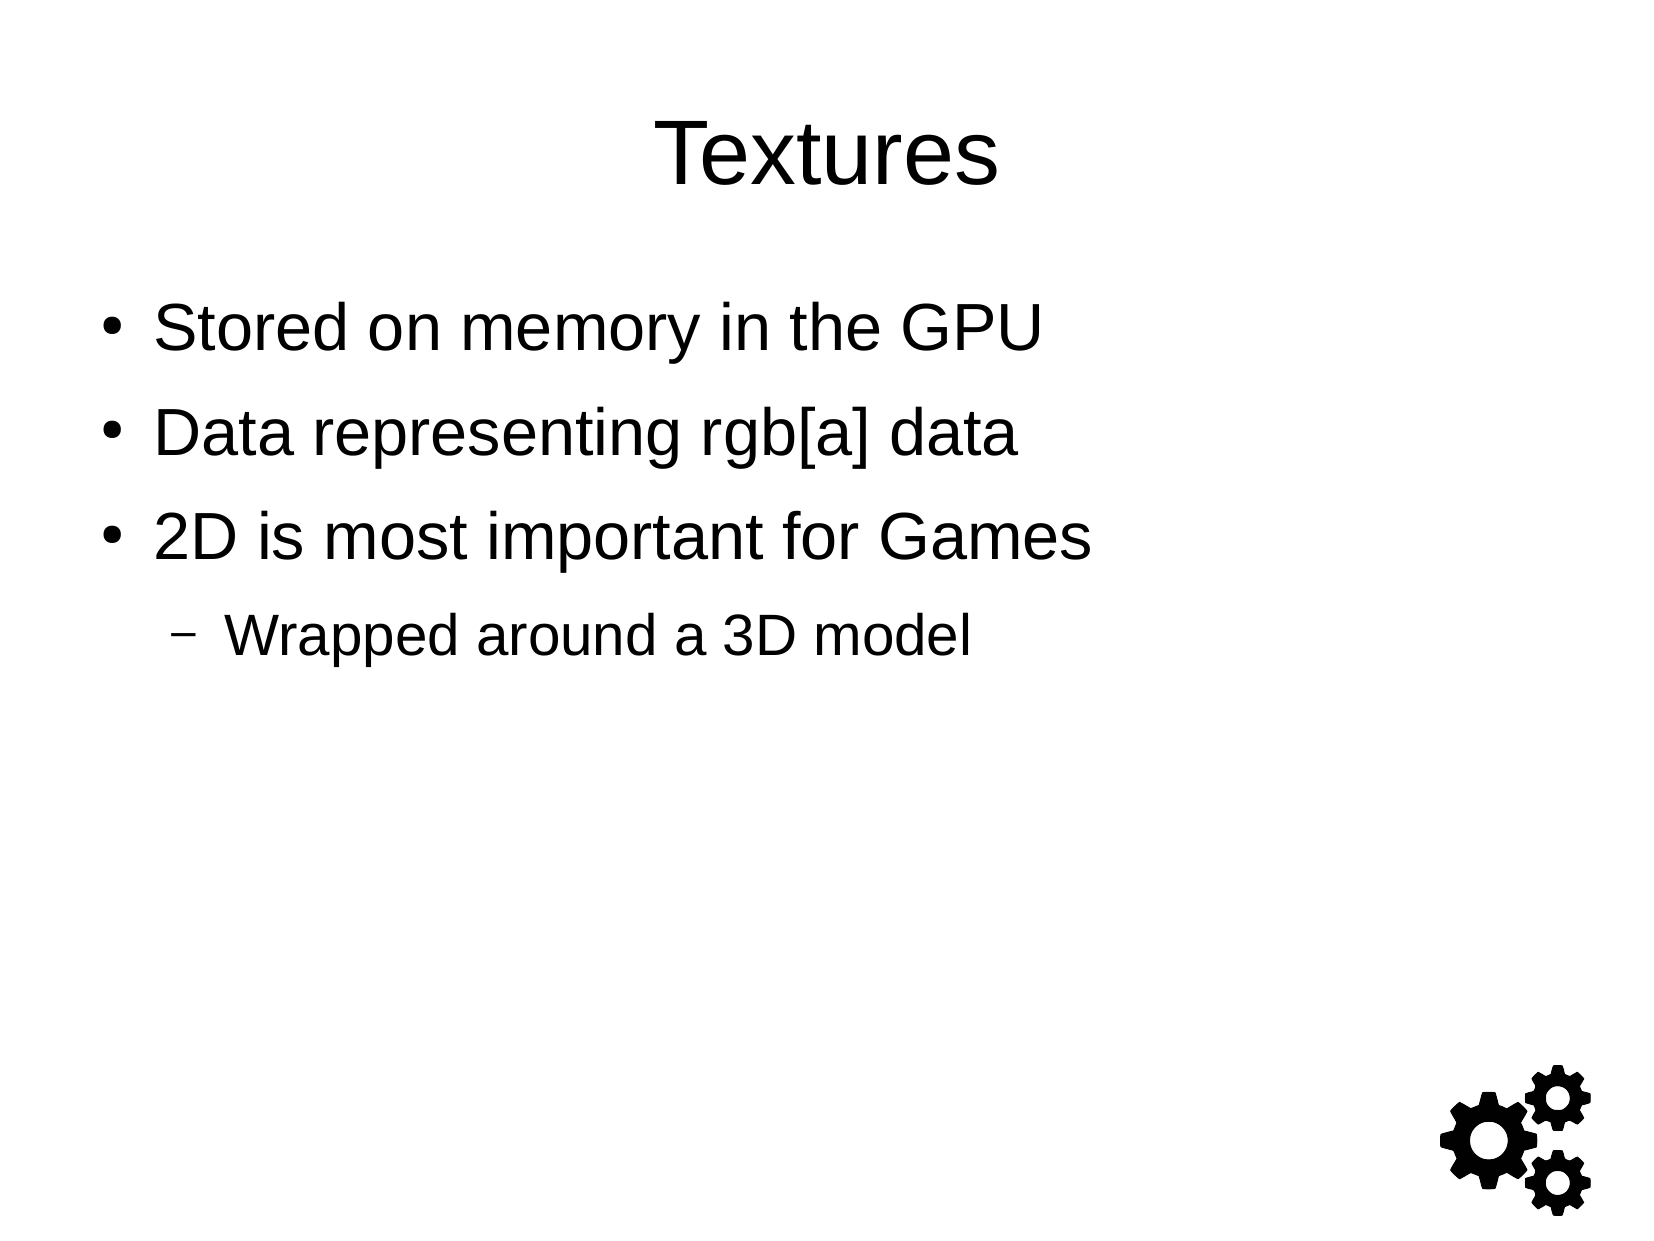

# Textures
Stored on memory in the GPU
Data representing rgb[a] data
2D is most important for Games
Wrapped around a 3D model